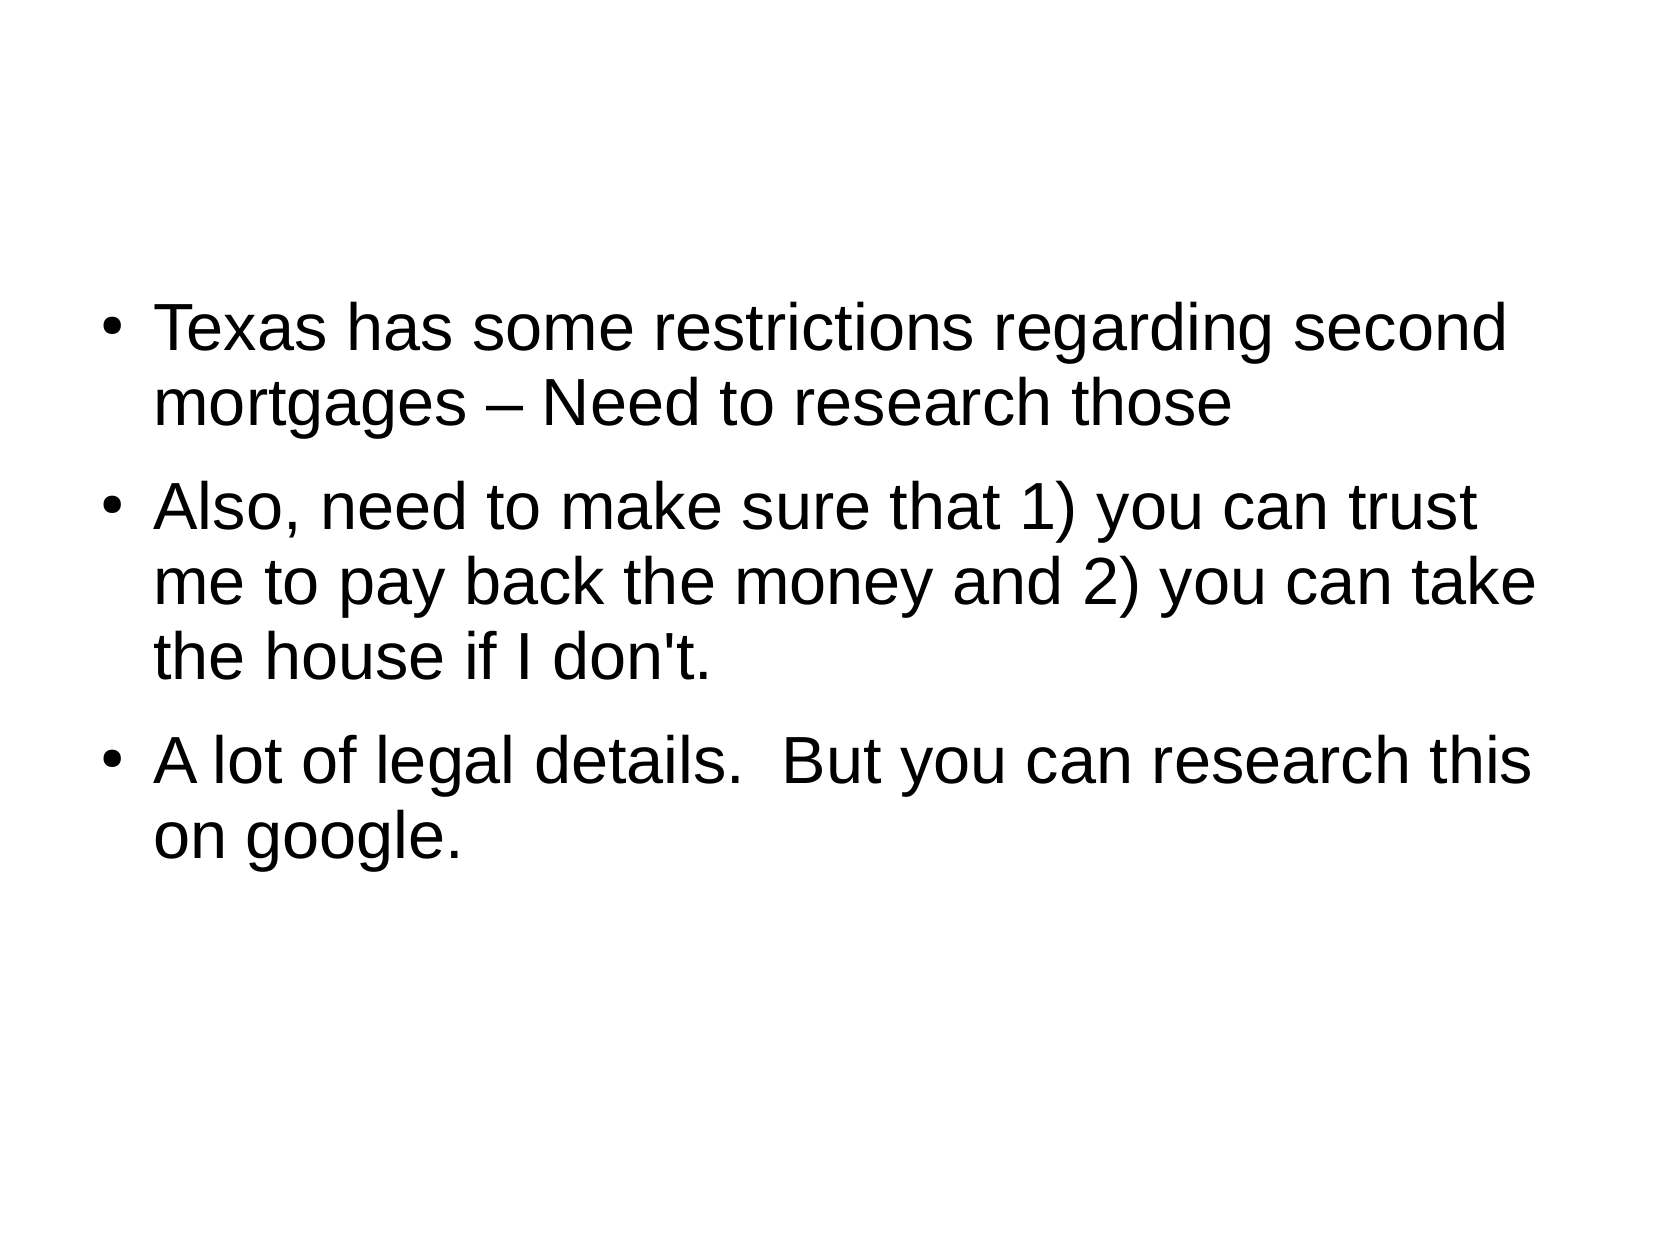

#
Texas has some restrictions regarding second mortgages – Need to research those
Also, need to make sure that 1) you can trust me to pay back the money and 2) you can take the house if I don't.
A lot of legal details. But you can research this on google.